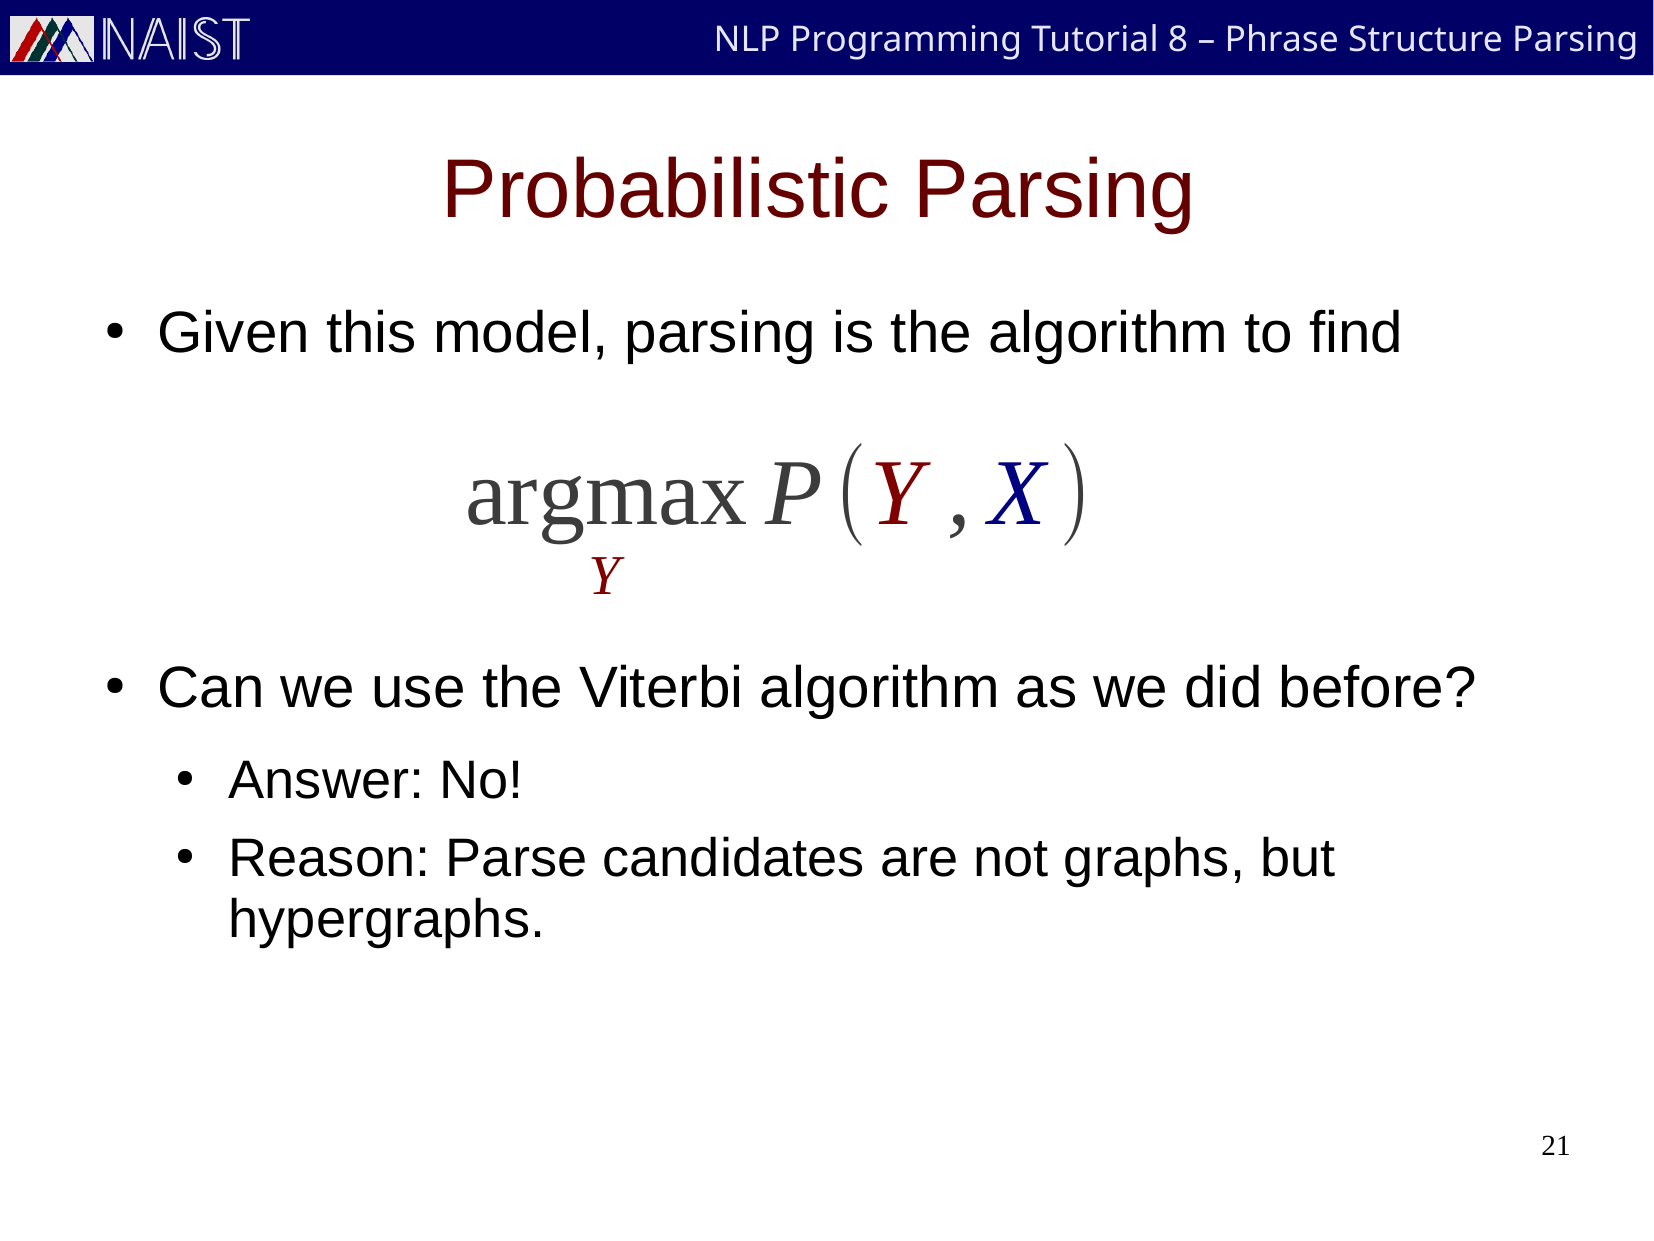

# Probabilistic Parsing
Given this model, parsing is the algorithm to find
Can we use the Viterbi algorithm as we did before?
Answer: No!
Reason: Parse candidates are not graphs, but hypergraphs.
21